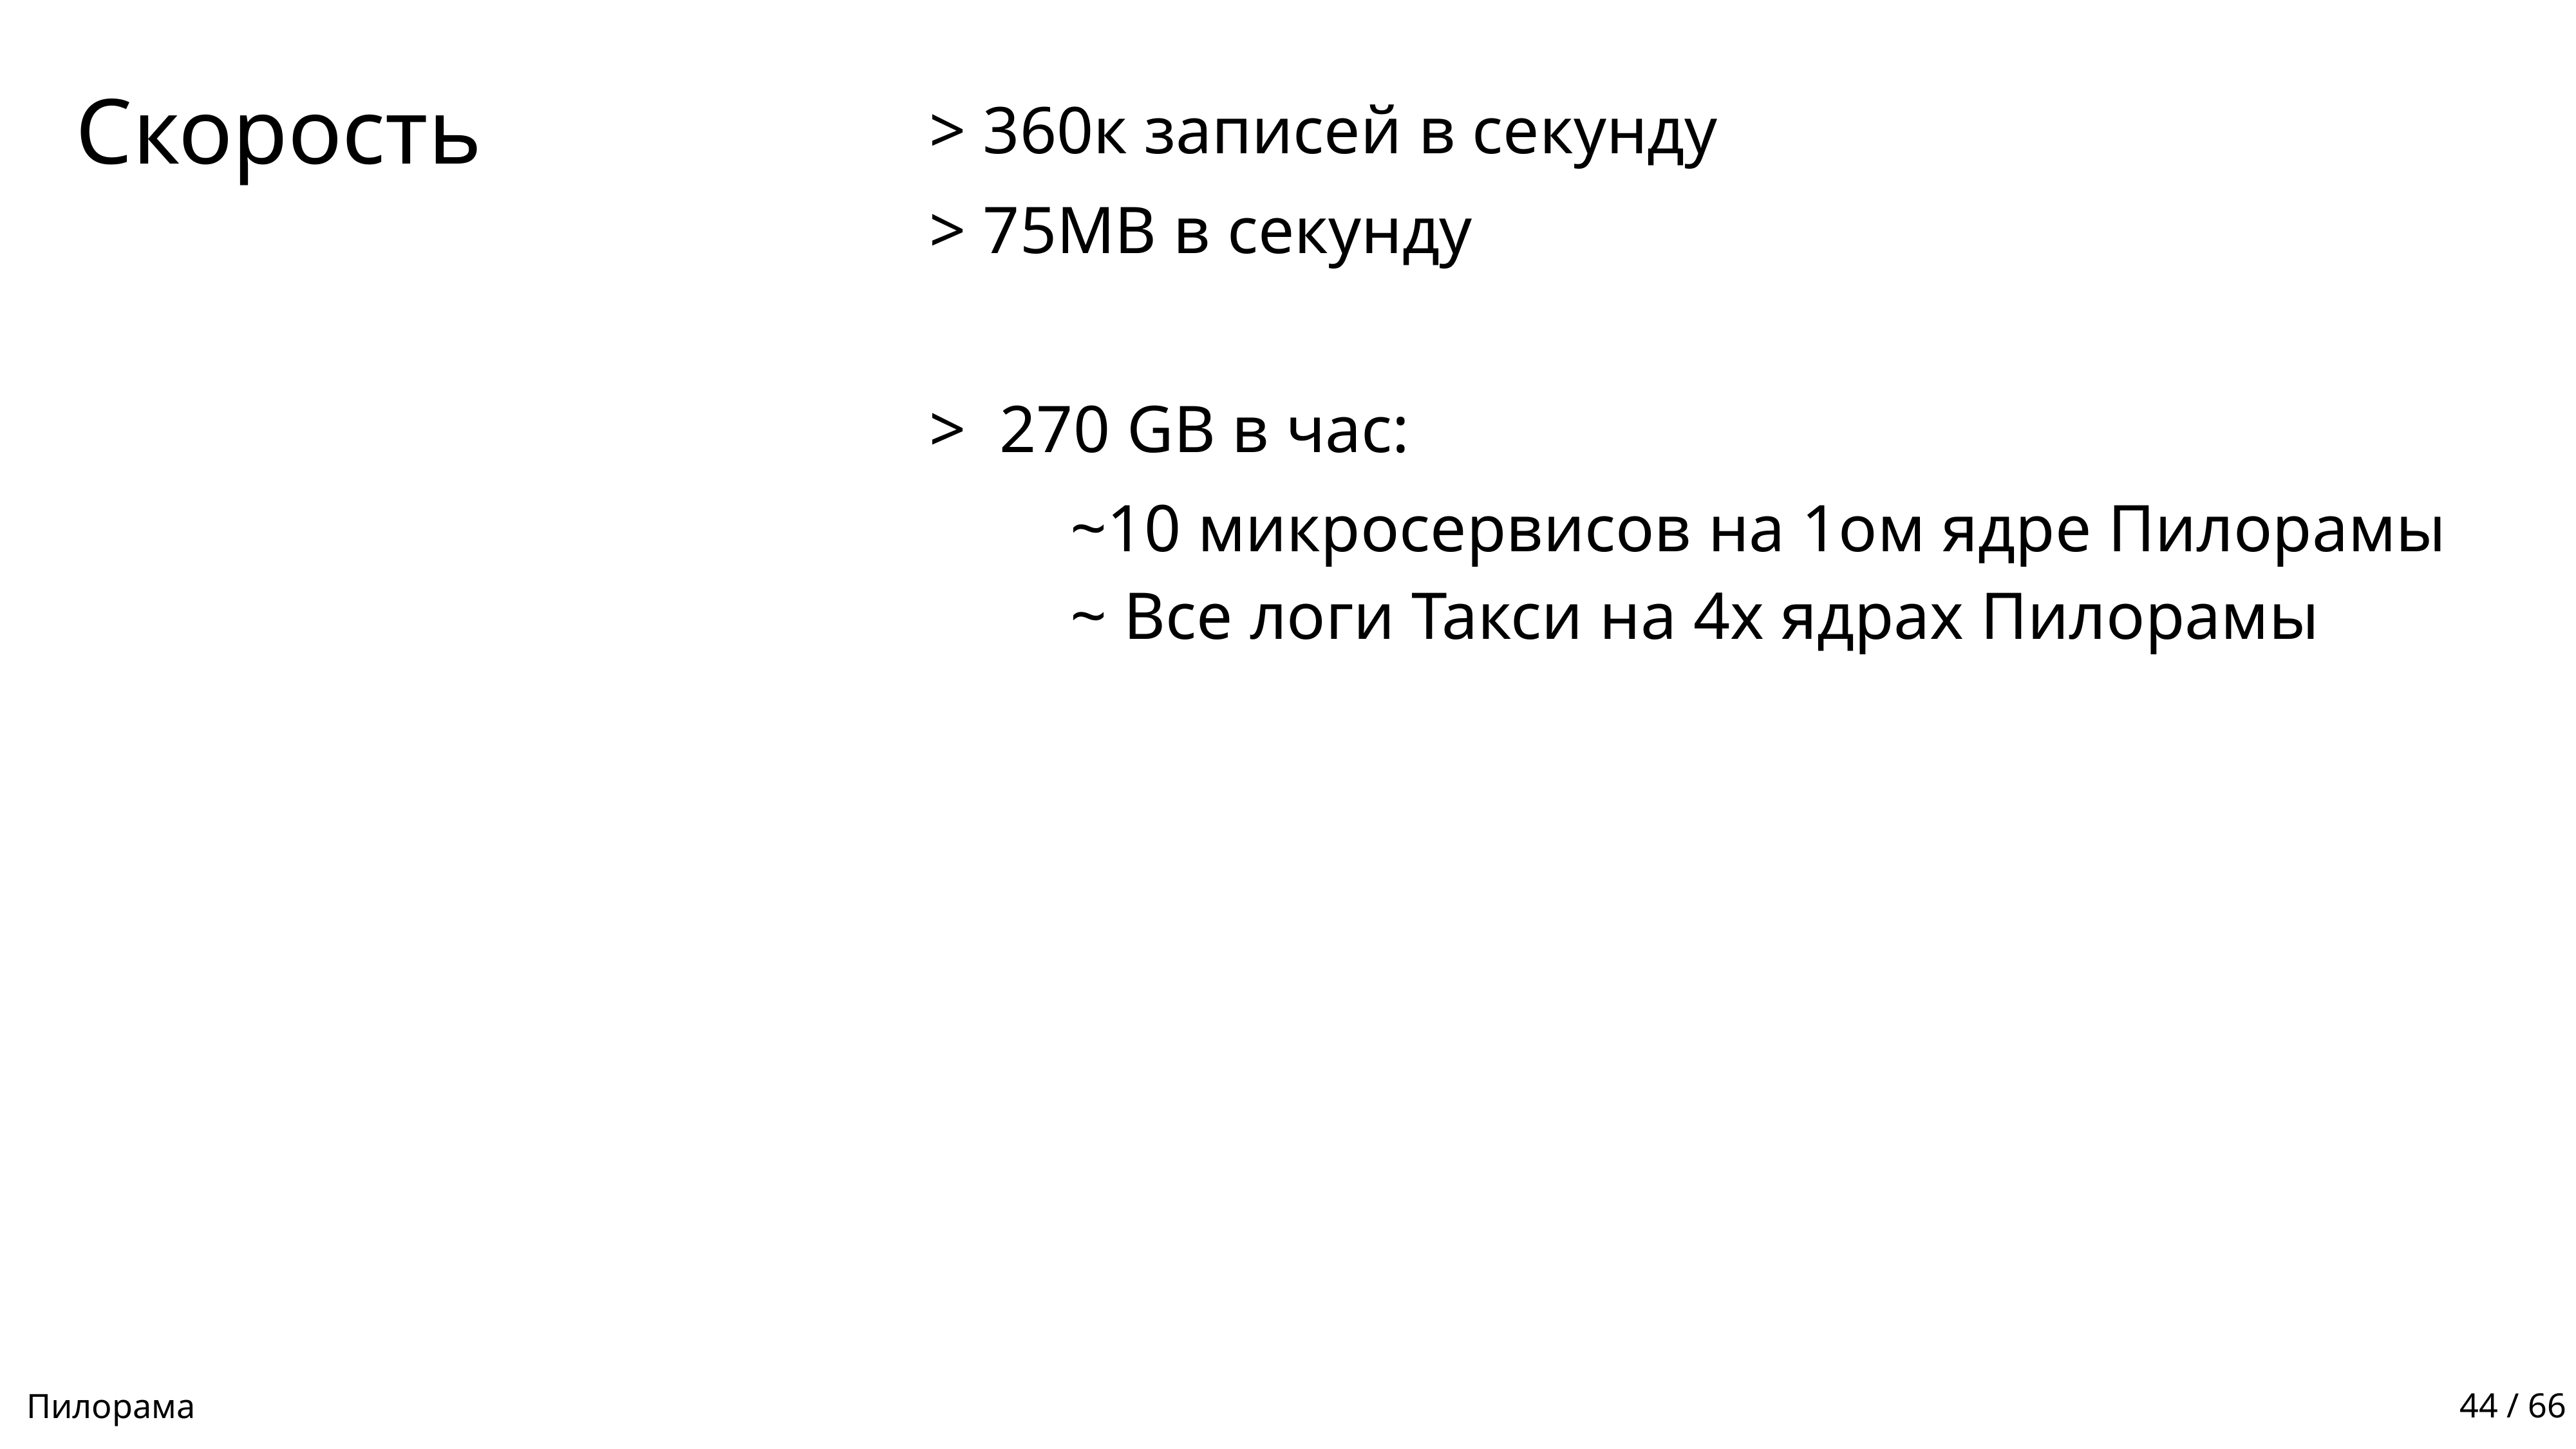

# Скорость
> 360к записей в секунду
> 75MB в секунду
> 270 GB в час:
~10 микросервисов на 1ом ядре Пилорамы
~ Все логи Такси на 4х ядрах Пилорамы
Пилорама